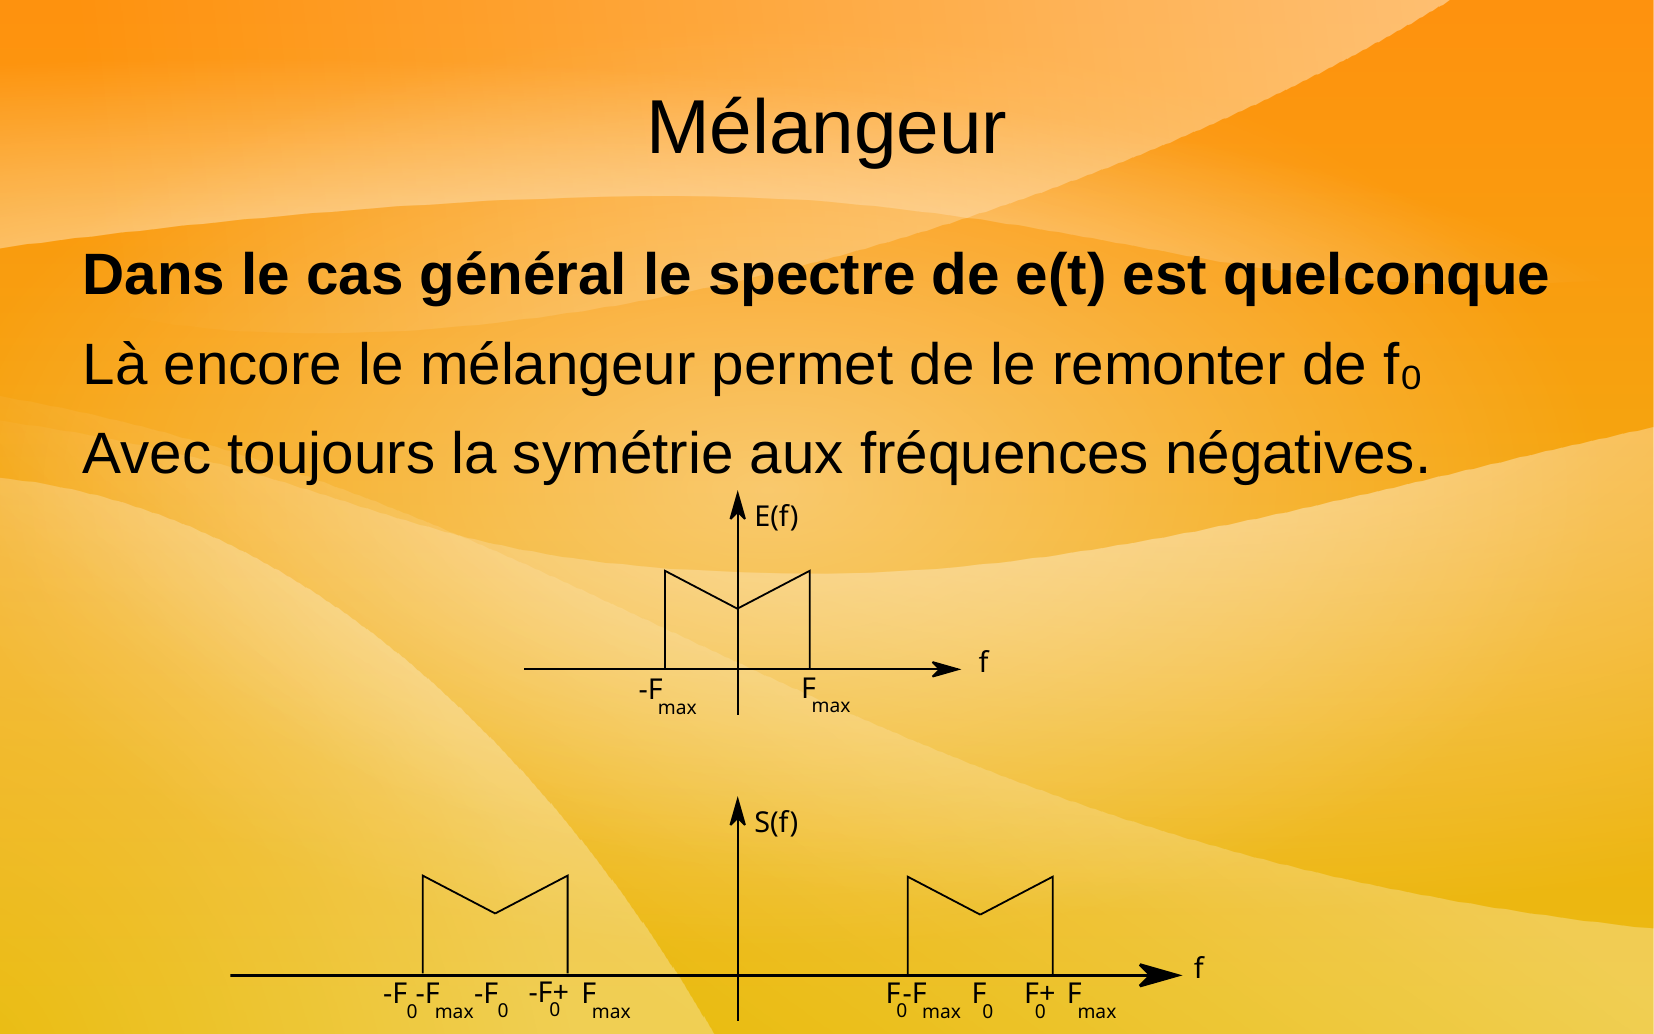

# Mélangeur
Dans le cas général le spectre de e(t) est quelconque
Là encore le mélangeur permet de le remonter de f₀
Avec toujours la symétrie aux fréquences négatives.